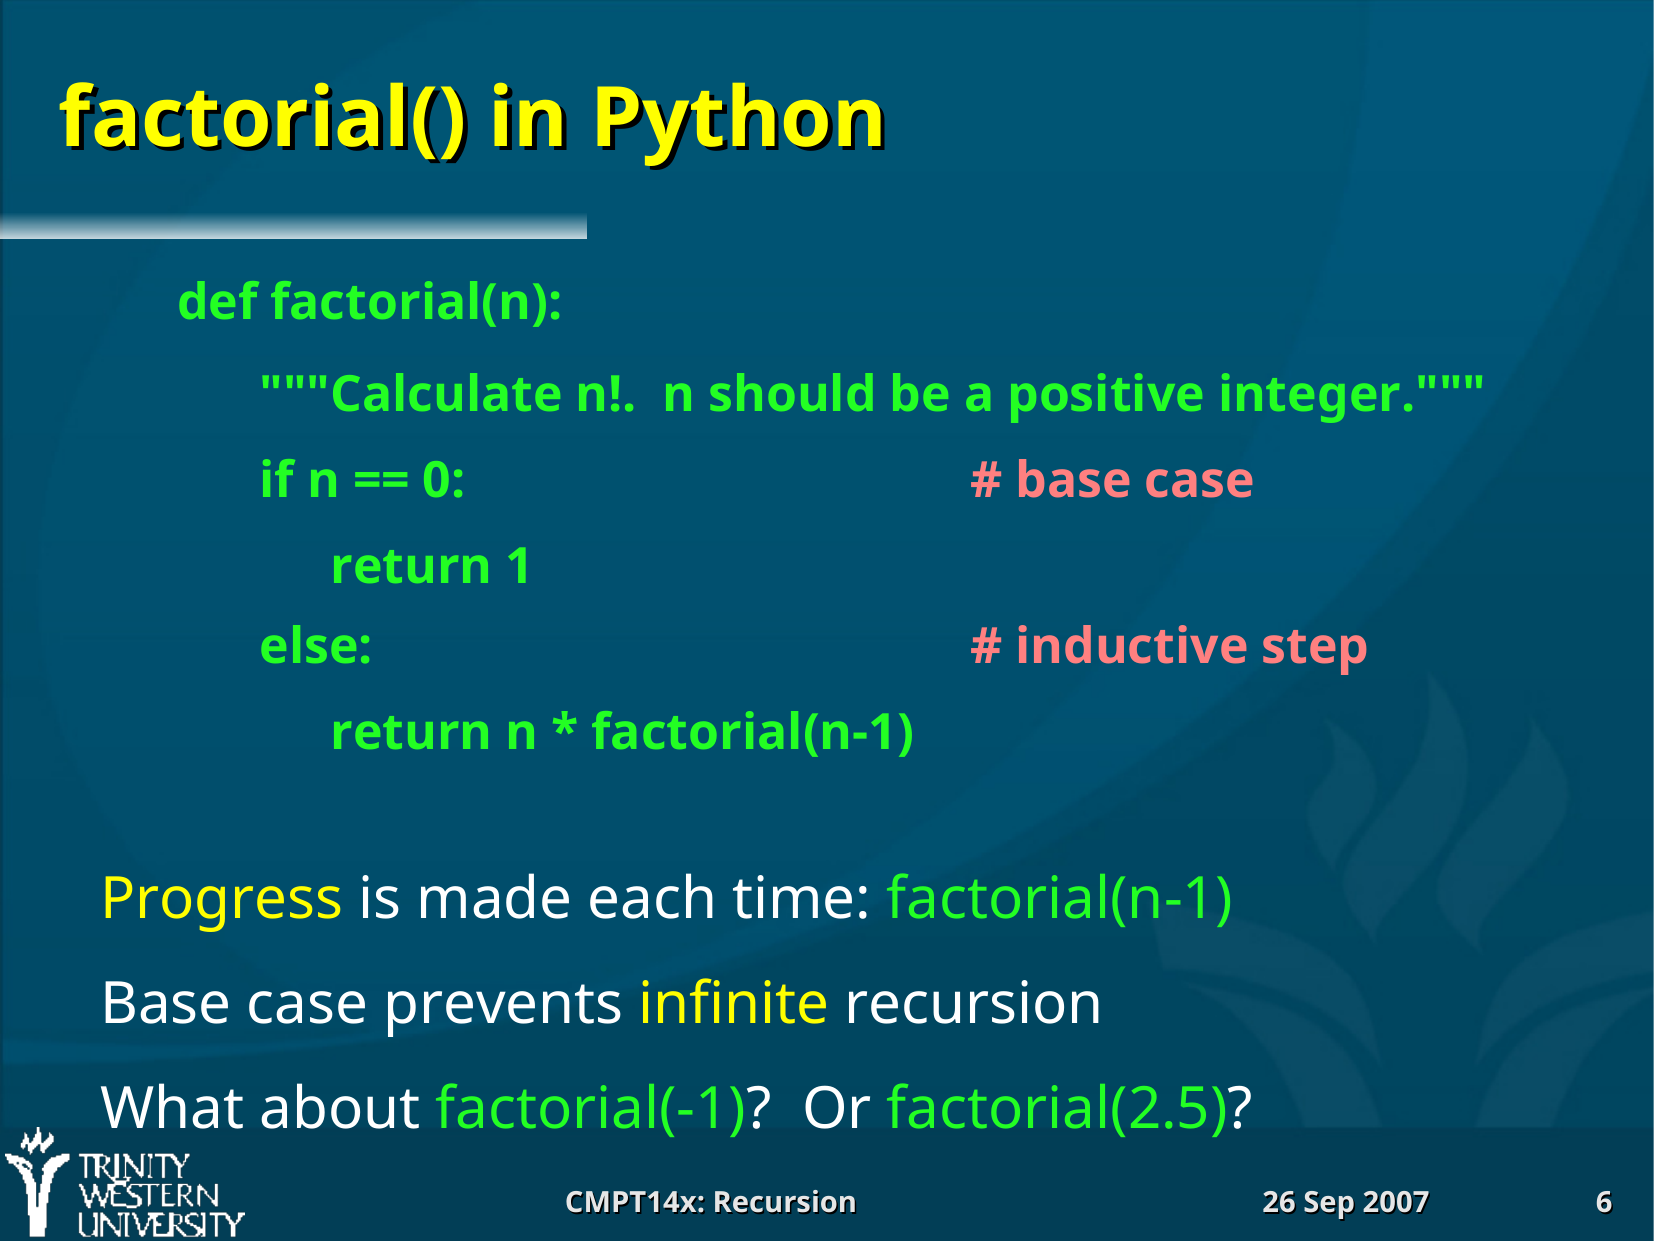

# factorial() in Python
def factorial(n):
"""Calculate n!. n should be a positive integer."""
if n == 0:							# base case
return 1
else:								# inductive step
return n * factorial(n-1)
Progress is made each time: factorial(n-1)
Base case prevents infinite recursion
What about factorial(-1)? Or factorial(2.5)?
CMPT14x: Recursion
26 Sep 2007
6